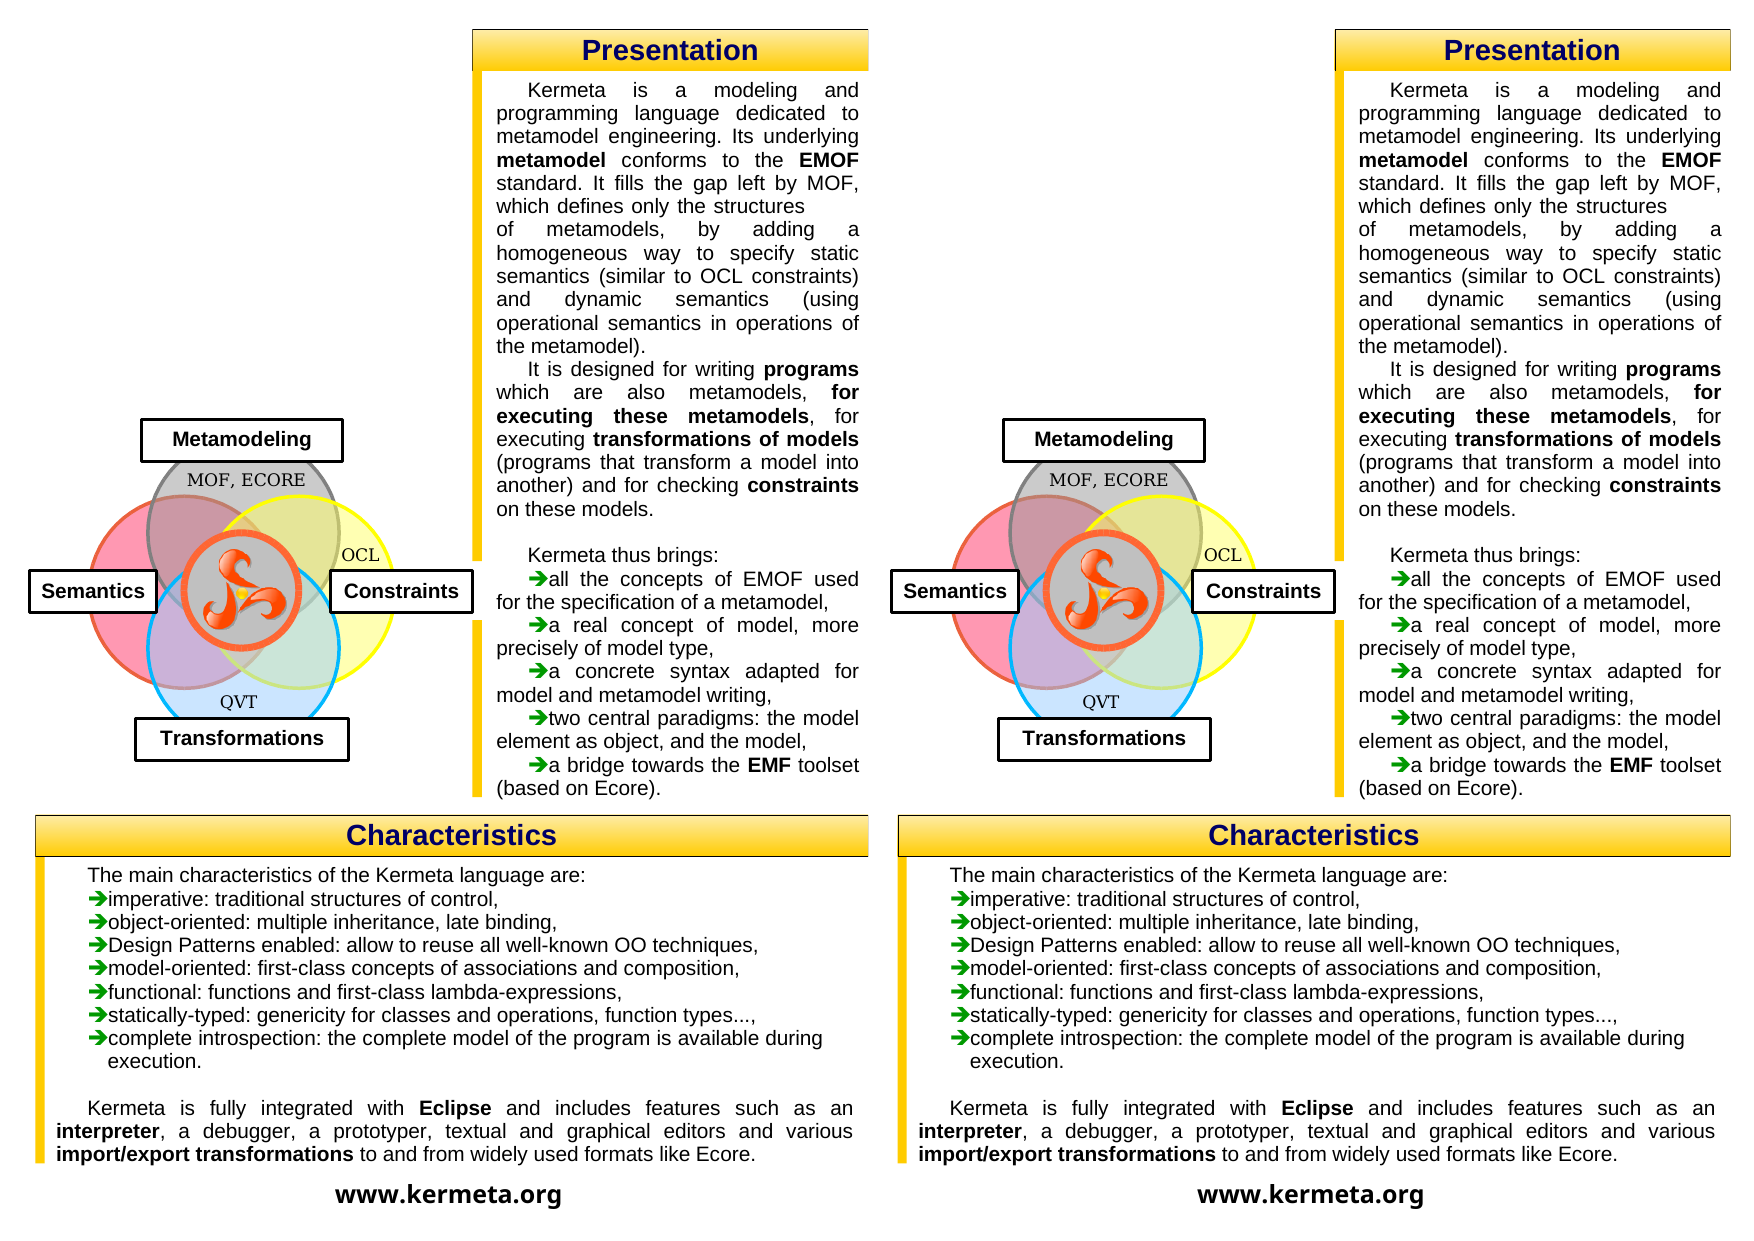

Presentation
Presentation
Kermeta is a modeling and programming language dedicated to metamodel engineering. Its underlying metamodel conforms to the EMOF standard. It fills the gap left by MOF, which defines only the structures of metamodels, by adding a homogeneous way to specify static semantics (similar to OCL constraints) and dynamic semantics (using operational semantics in operations of the metamodel).
It is designed for writing programs which are also metamodels, for executing these metamodels, for executing transformations of models (programs that transform a model into another) and for checking constraints on these models.
Kermeta thus brings:
all the concepts of EMOF used for the specification of a metamodel,
a real concept of model, more precisely of model type,
a concrete syntax adapted for model and metamodel writing,
two central paradigms: the model element as object, and the model,
a bridge towards the EMF toolset (based on Ecore).
Kermeta is a modeling and programming language dedicated to metamodel engineering. Its underlying metamodel conforms to the EMOF standard. It fills the gap left by MOF, which defines only the structures of metamodels, by adding a homogeneous way to specify static semantics (similar to OCL constraints) and dynamic semantics (using operational semantics in operations of the metamodel).
It is designed for writing programs which are also metamodels, for executing these metamodels, for executing transformations of models (programs that transform a model into another) and for checking constraints on these models.
Kermeta thus brings:
all the concepts of EMOF used for the specification of a metamodel,
a real concept of model, more precisely of model type,
a concrete syntax adapted for model and metamodel writing,
two central paradigms: the model element as object, and the model,
a bridge towards the EMF toolset (based on Ecore).
Metamodeling
Metamodeling
Semantics
Constraints
Semantics
Constraints
Transformations
Transformations
Characteristics
Characteristics
The main characteristics of the Kermeta language are:
imperative: traditional structures of control,
object-oriented: multiple inheritance, late binding,
Design Patterns enabled: allow to reuse all well-known OO techniques,
model-oriented: first-class concepts of associations and composition,
functional: functions and first-class lambda-expressions,
statically-typed: genericity for classes and operations, function types...,
complete introspection: the complete model of the program is available during execution.
Kermeta is fully integrated with Eclipse and includes features such as an interpreter, a debugger, a prototyper, textual and graphical editors and various import/export transformations to and from widely used formats like Ecore.
The main characteristics of the Kermeta language are:
imperative: traditional structures of control,
object-oriented: multiple inheritance, late binding,
Design Patterns enabled: allow to reuse all well-known OO techniques,
model-oriented: first-class concepts of associations and composition,
functional: functions and first-class lambda-expressions,
statically-typed: genericity for classes and operations, function types...,
complete introspection: the complete model of the program is available during execution.
Kermeta is fully integrated with Eclipse and includes features such as an interpreter, a debugger, a prototyper, textual and graphical editors and various import/export transformations to and from widely used formats like Ecore.
www.kermeta.org
www.kermeta.org